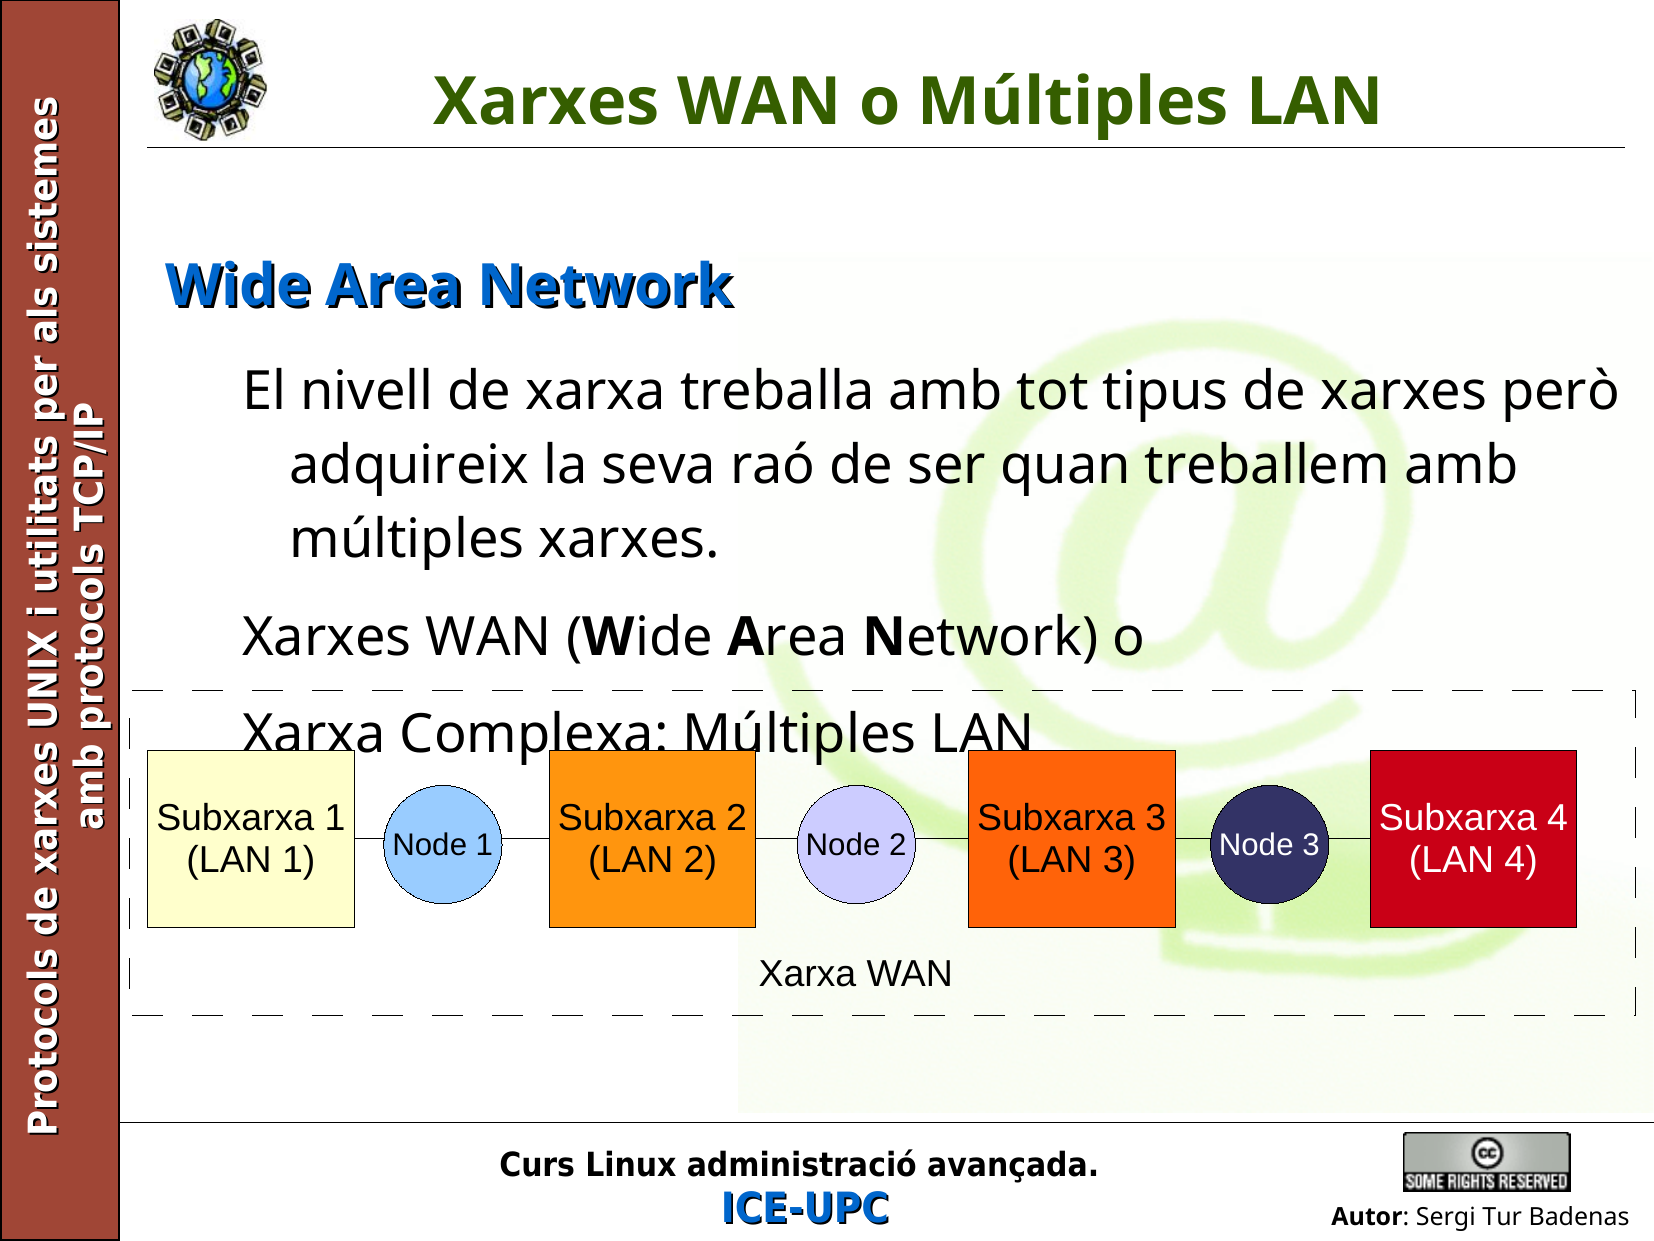

# Xarxes WAN o Múltiples LAN
Wide Area Network
El nivell de xarxa treballa amb tot tipus de xarxes però adquireix la seva raó de ser quan treballem amb múltiples xarxes.
Xarxes WAN (Wide Area Network) o
Xarxa Complexa: Múltiples LAN
Subxarxa 1
(LAN 1)
Subxarxa 2
(LAN 2)
Subxarxa 3
(LAN 3)
Subxarxa 4
(LAN 4)
Node 1
Node 2
Node 3
Xarxa WAN